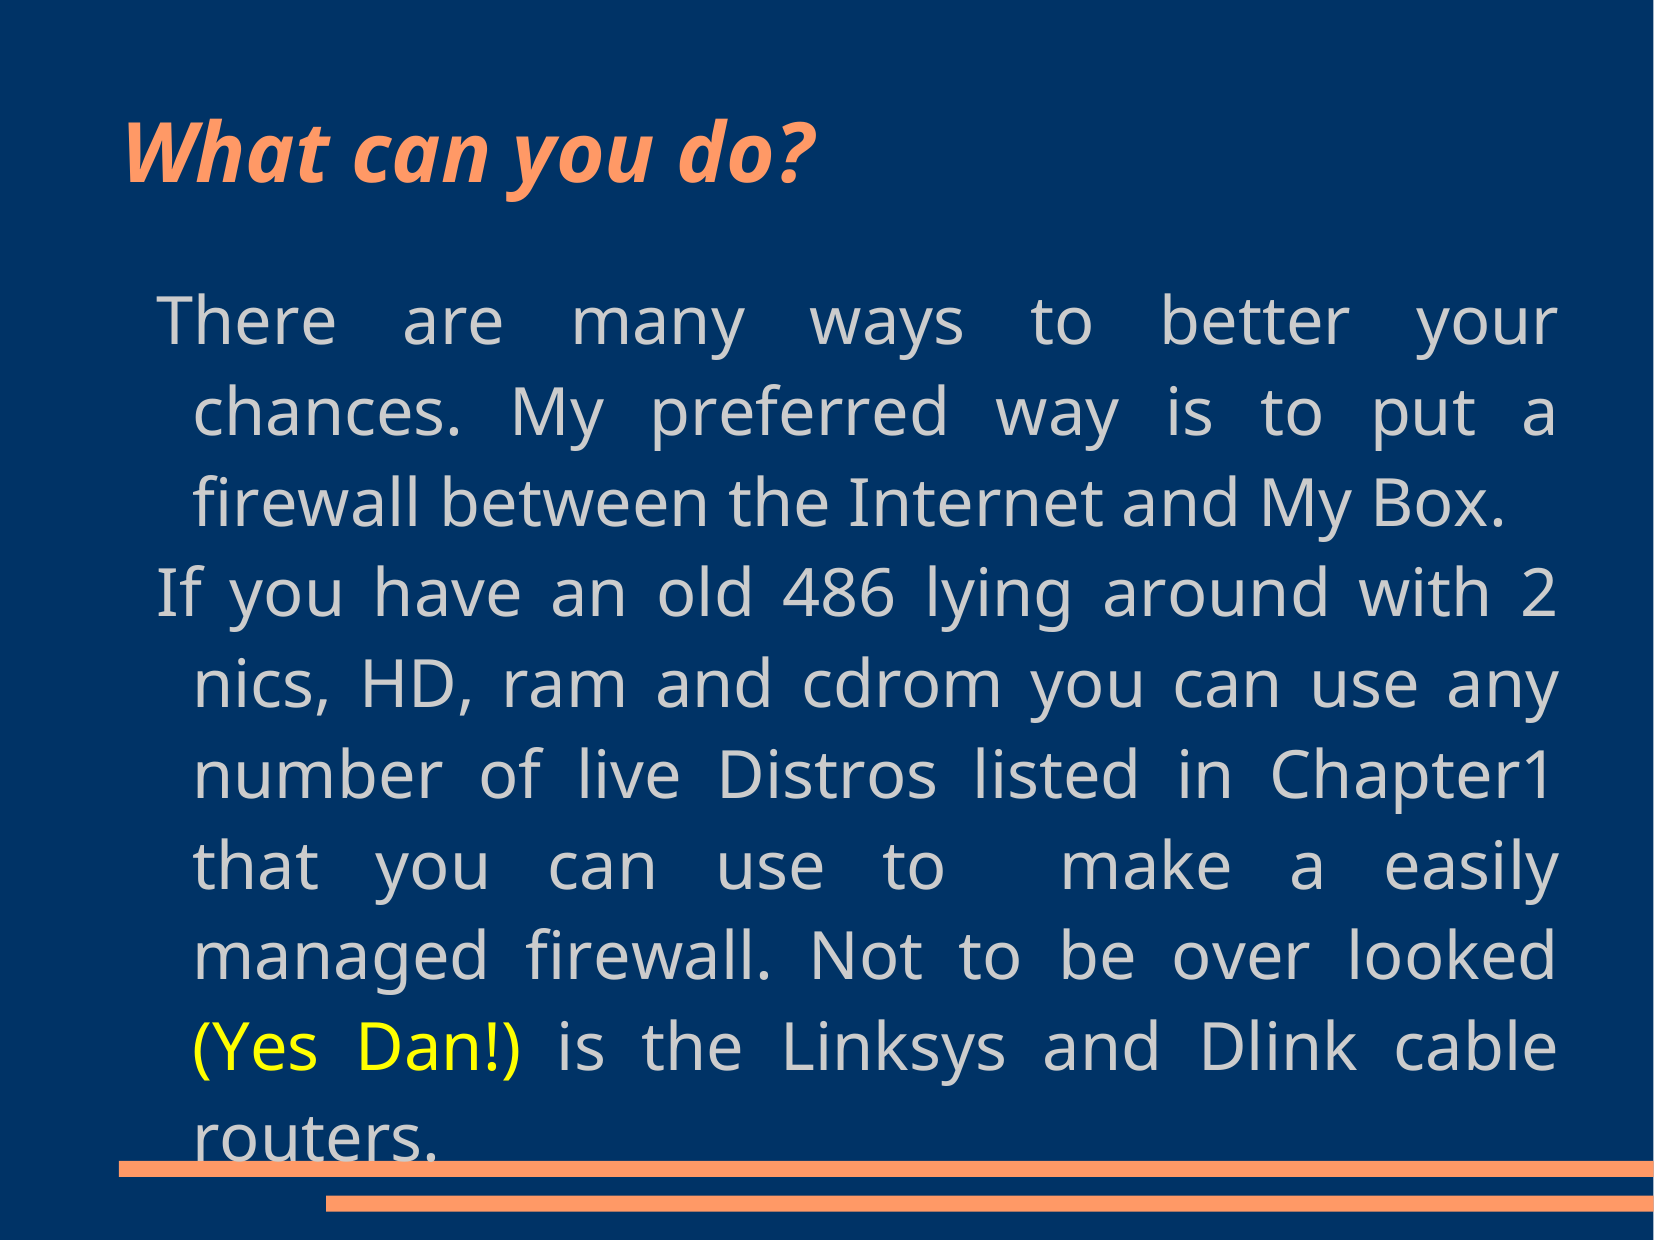

# What can you do?
There are many ways to better your chances. My preferred way is to put a firewall between the Internet and My Box.
If you have an old 486 lying around with 2 nics, HD, ram and cdrom you can use any number of live Distros listed in Chapter1 that you can use to make a easily managed firewall. Not to be over looked (Yes Dan!) is the Linksys and Dlink cable routers.